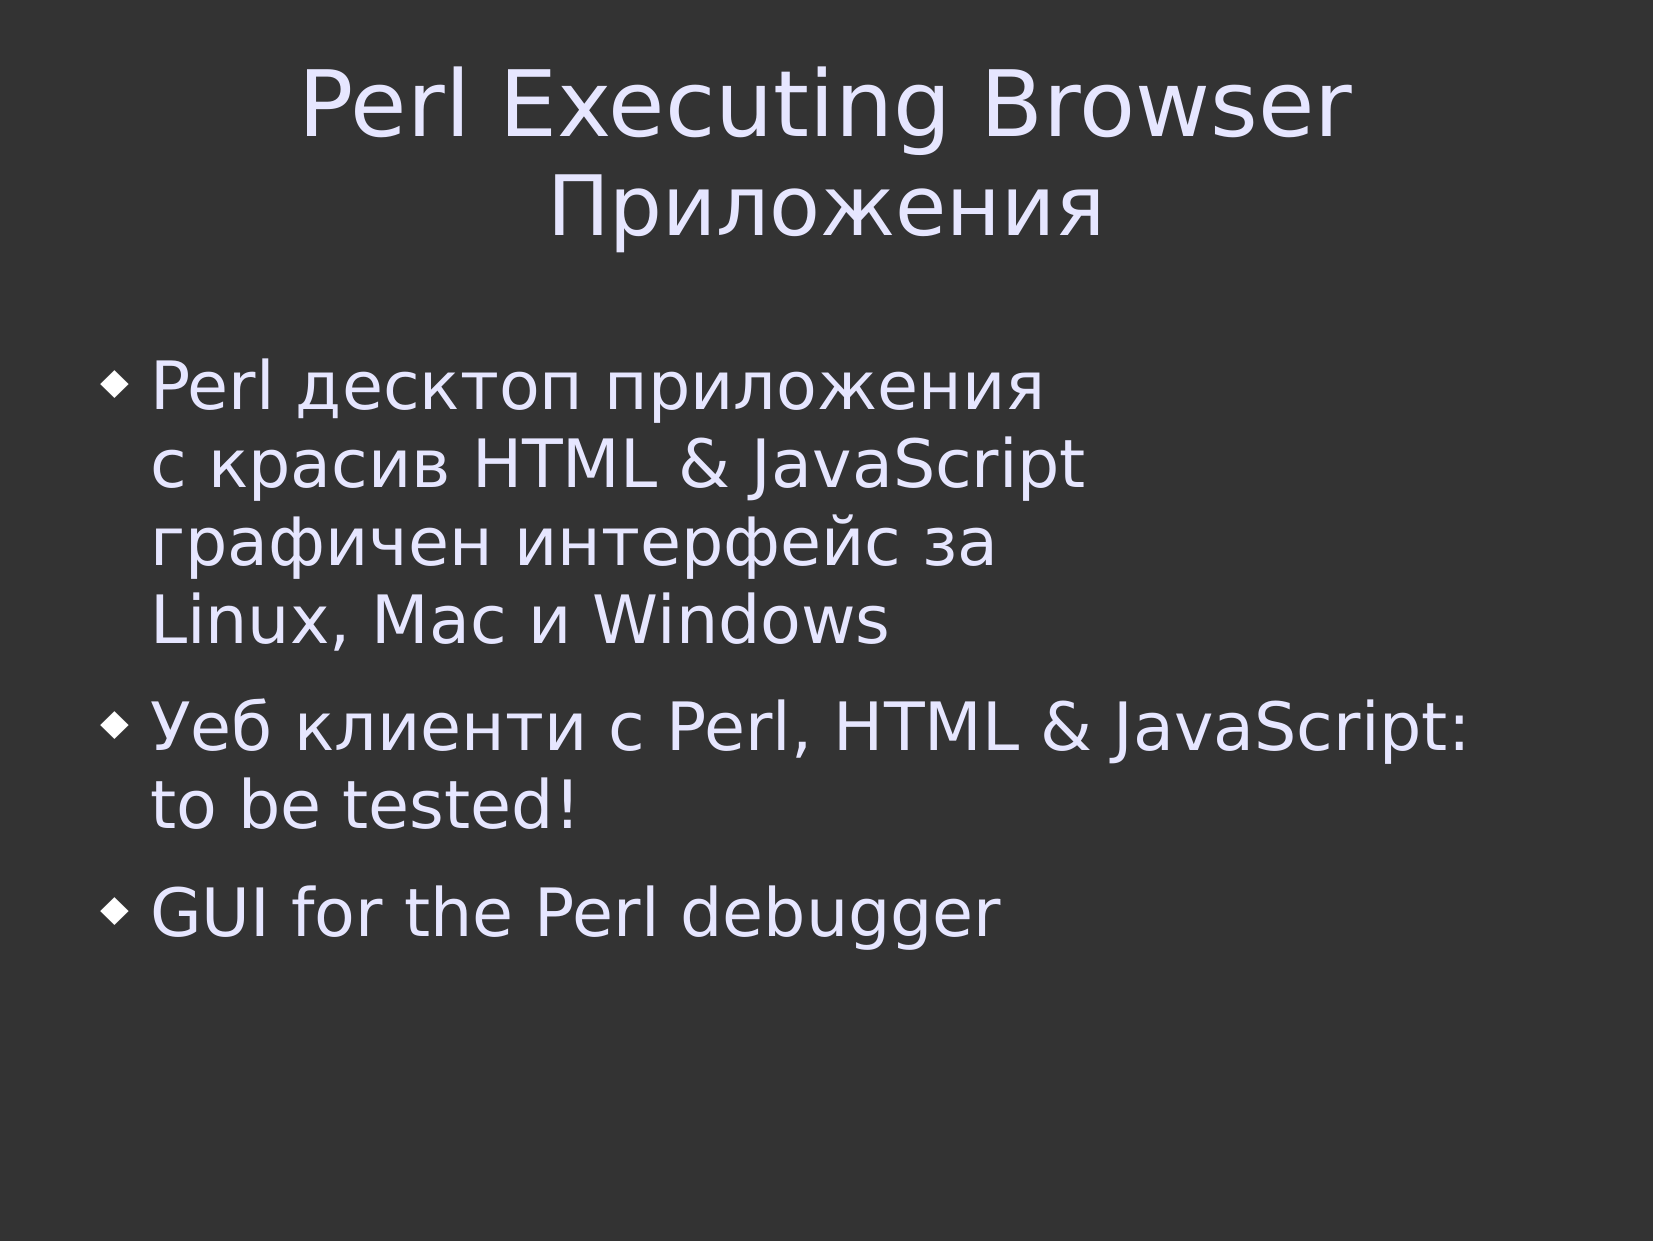

# Perl Executing Browser Приложения
 Perl десктоп приложения
 с красив HTML & JavaScript
 графичен интерфейс за
 Linux, Mac и Windows
 Уеб клиенти с Perl, HTML & JavaScript:
 to be tested!
 GUI for the Perl debugger